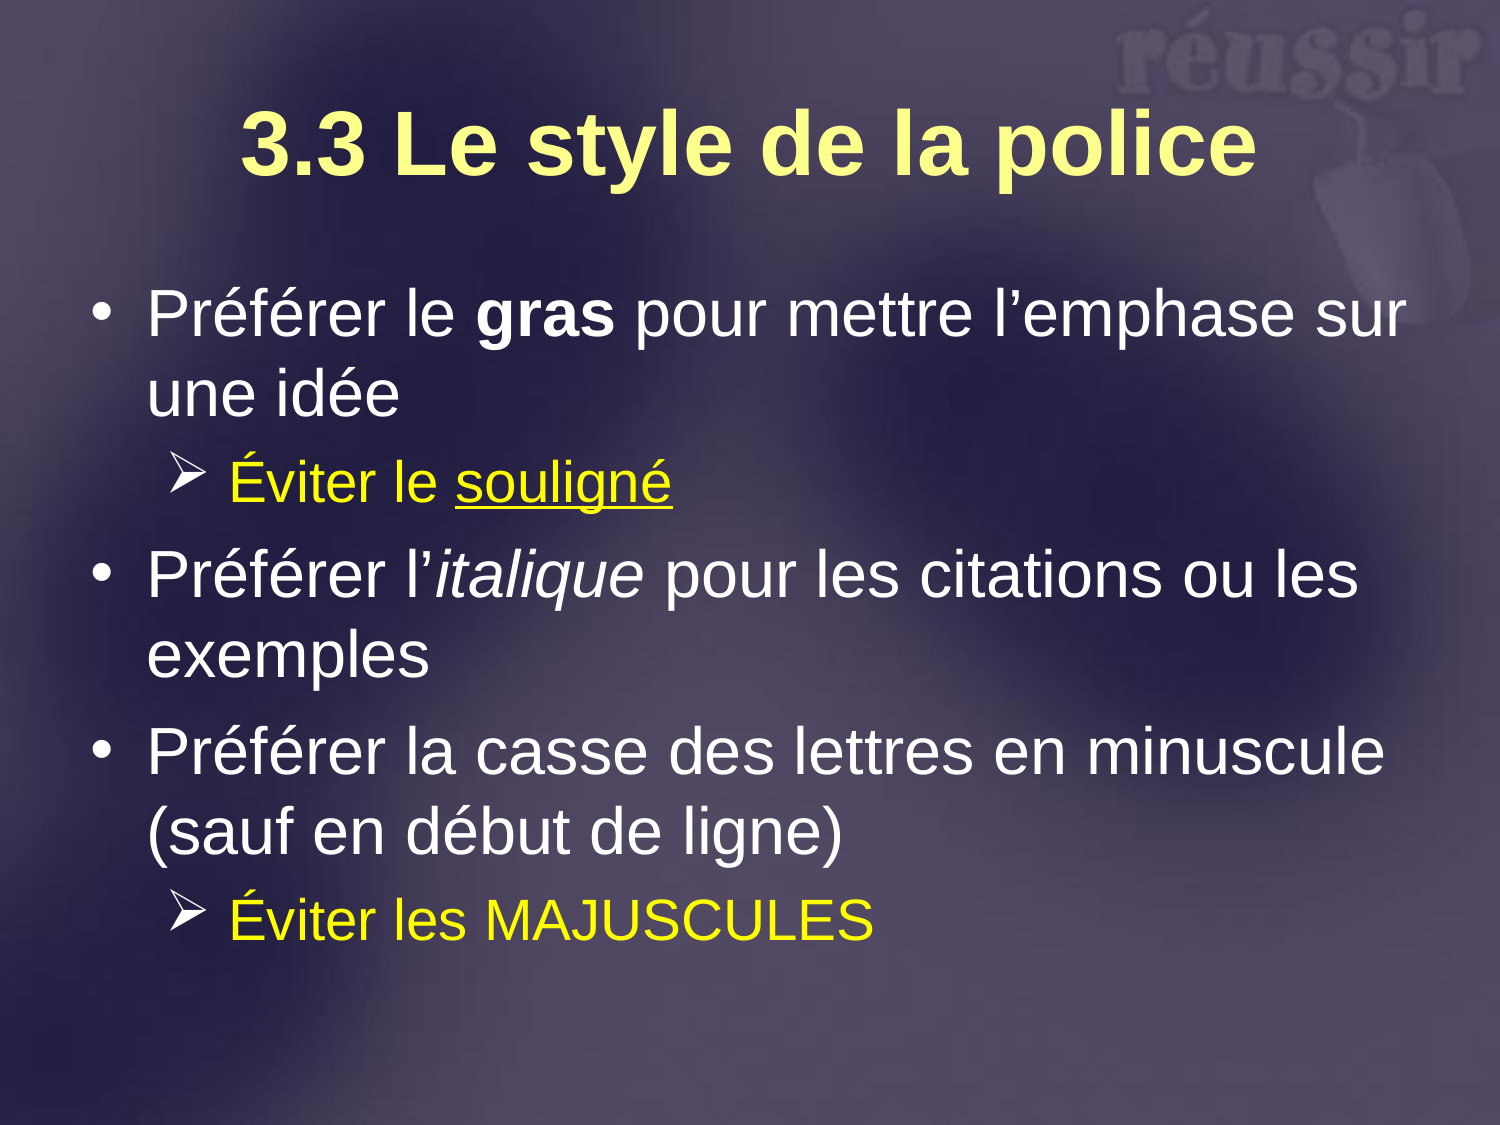

# 3.3 Le style de la police
Préférer le gras pour mettre l’emphase sur une idée
 Éviter le souligné
Préférer l’italique pour les citations ou les exemples
Préférer la casse des lettres en minuscule (sauf en début de ligne)
 Éviter les MAJUSCULES